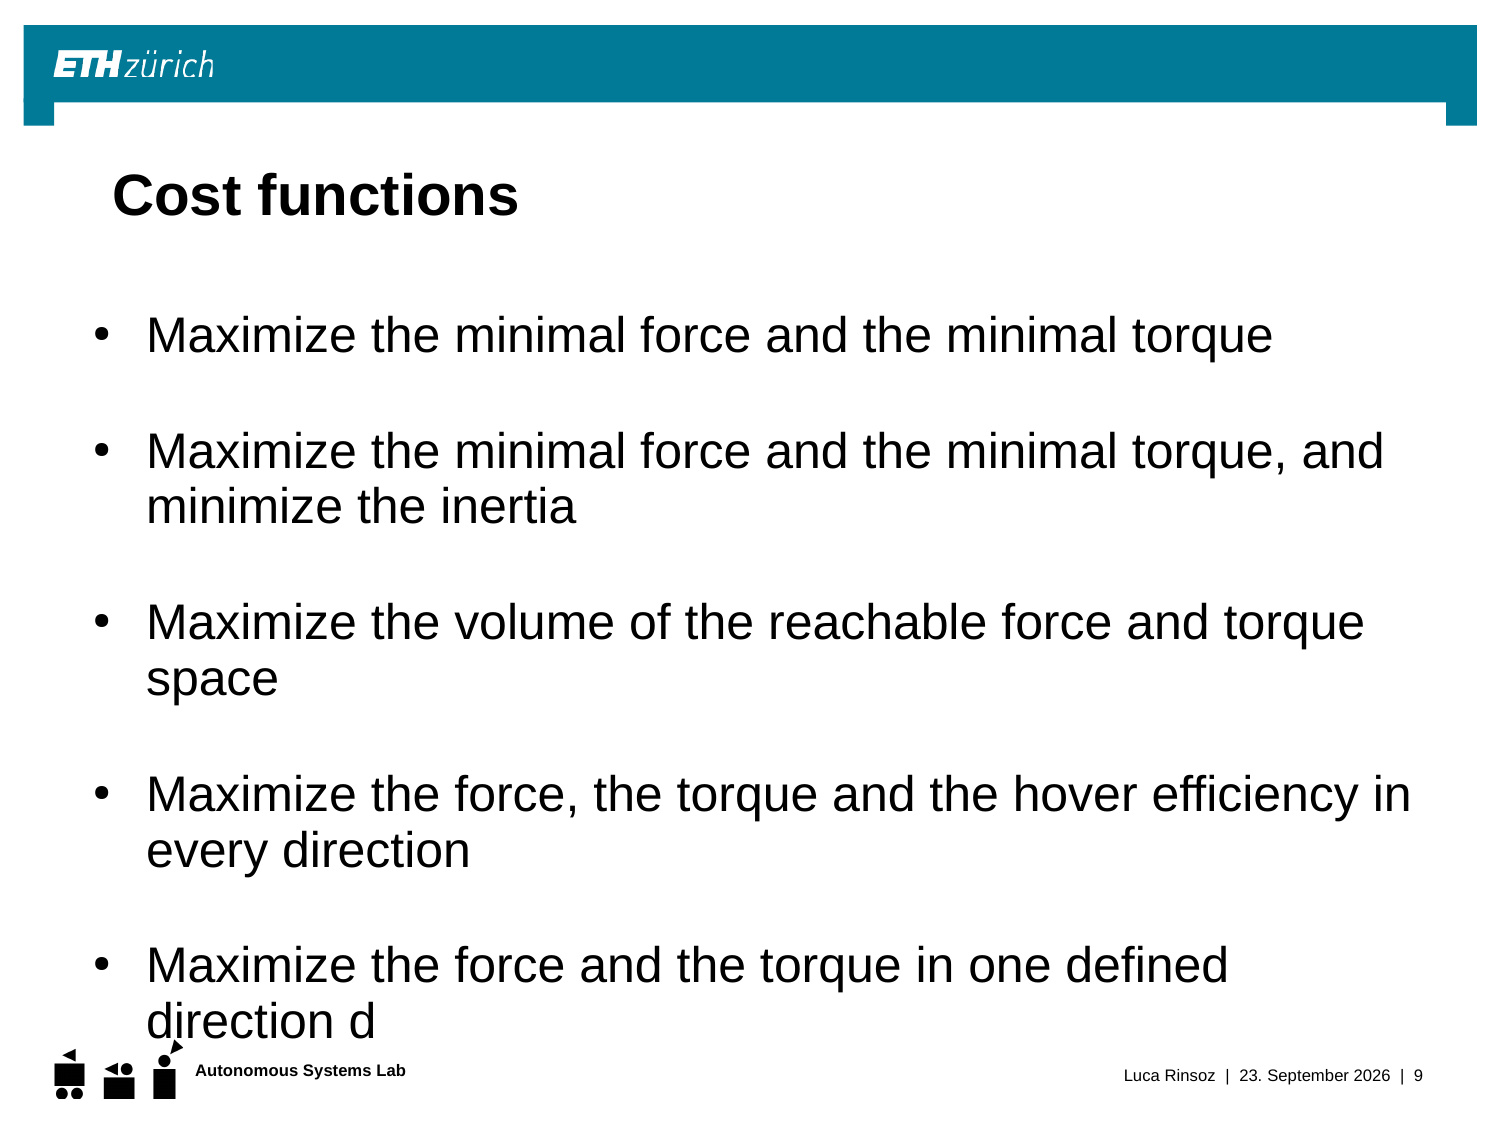

# Cost functions
Maximize the minimal force and the minimal torque
Maximize the minimal force and the minimal torque, and minimize the inertia
Maximize the volume of the reachable force and torque space
Maximize the force, the torque and the hover efficiency in every direction
Maximize the force and the torque in one defined direction d
((Name))
9